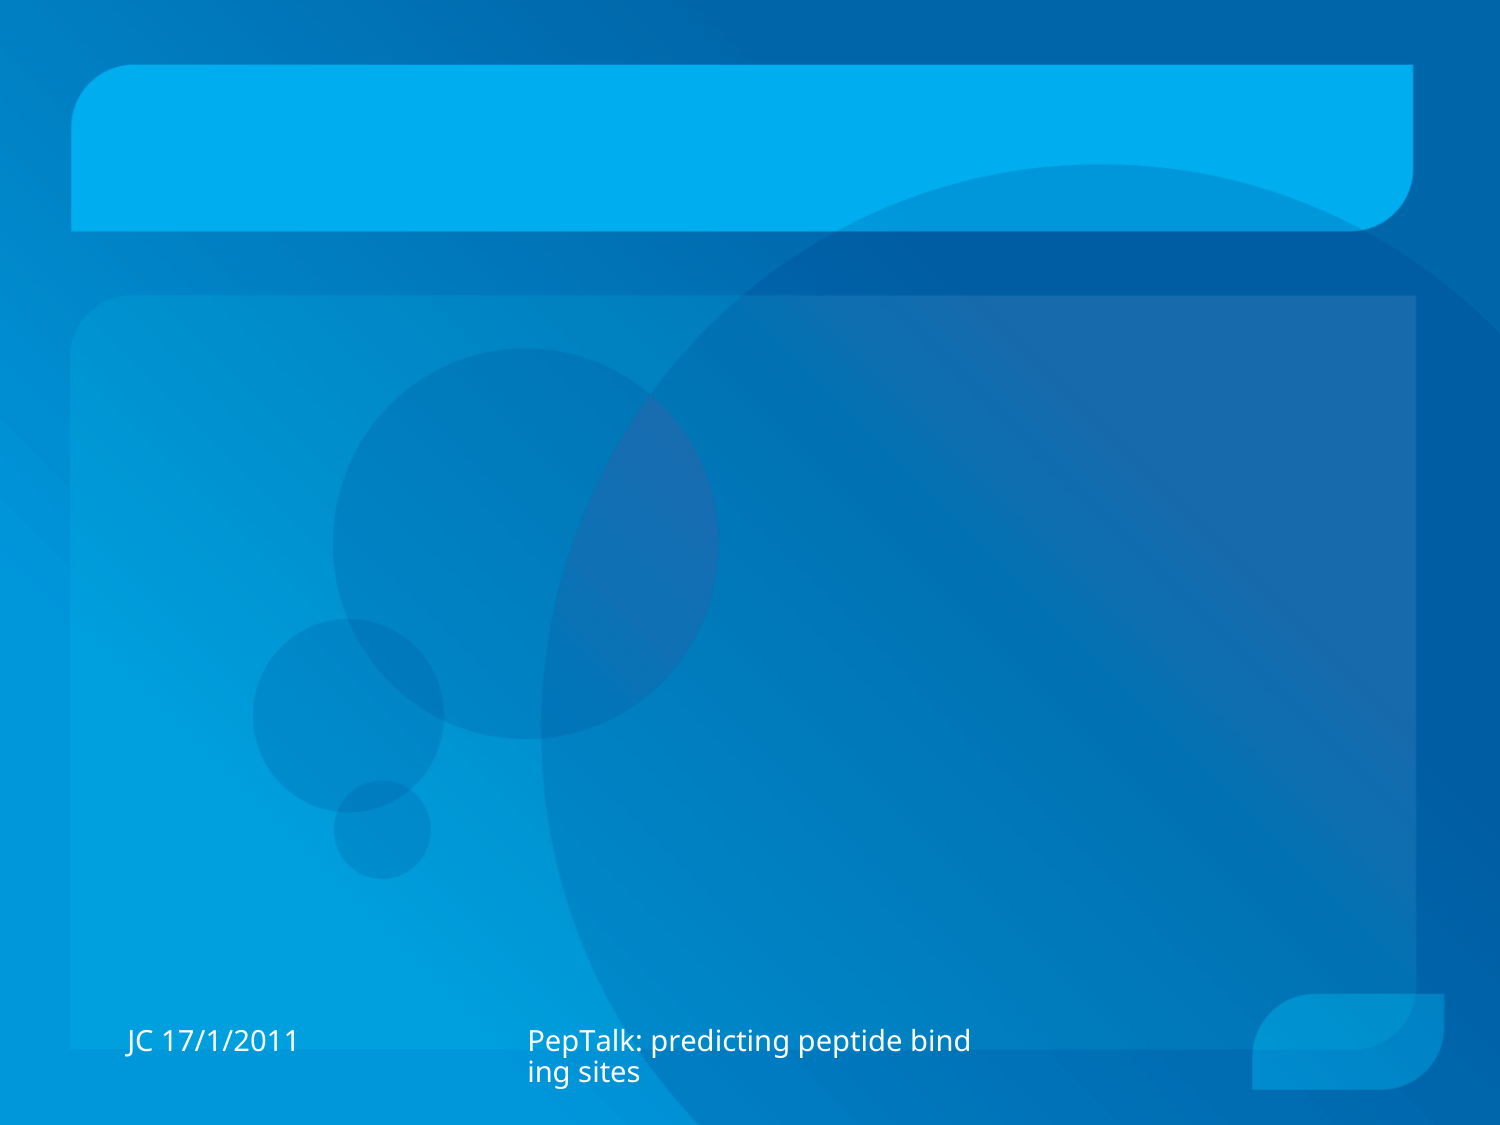

#
JC 17/1/2011
PepTalk: predicting peptide binding sites